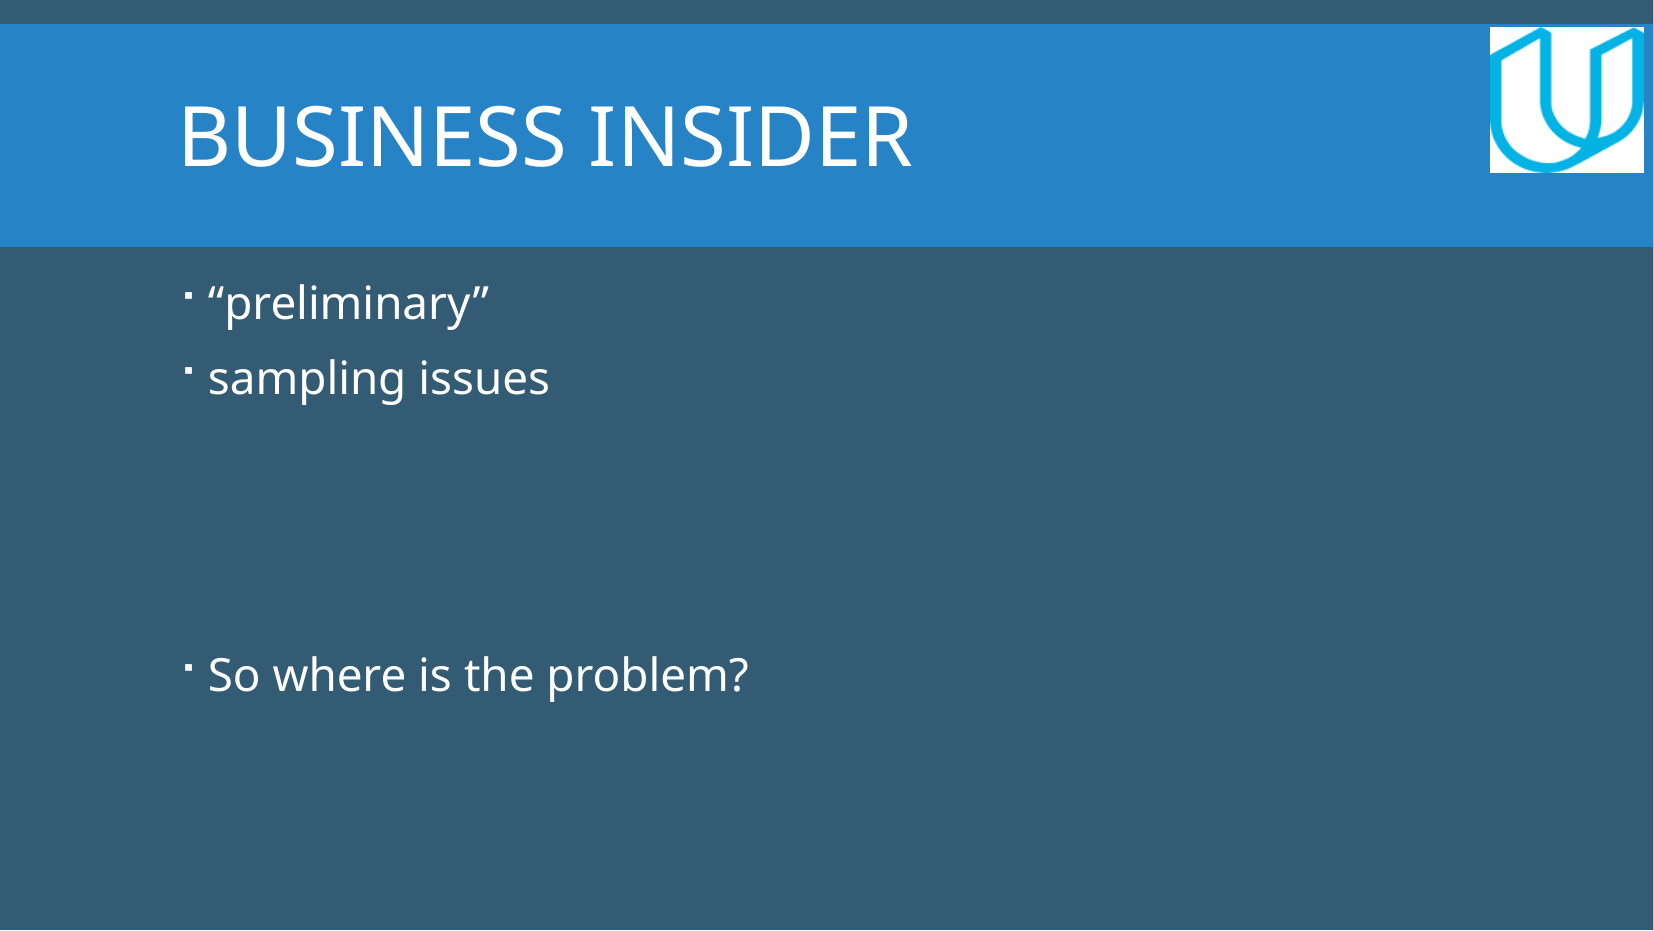

Business Insider
“preliminary”
sampling issues
So where is the problem?